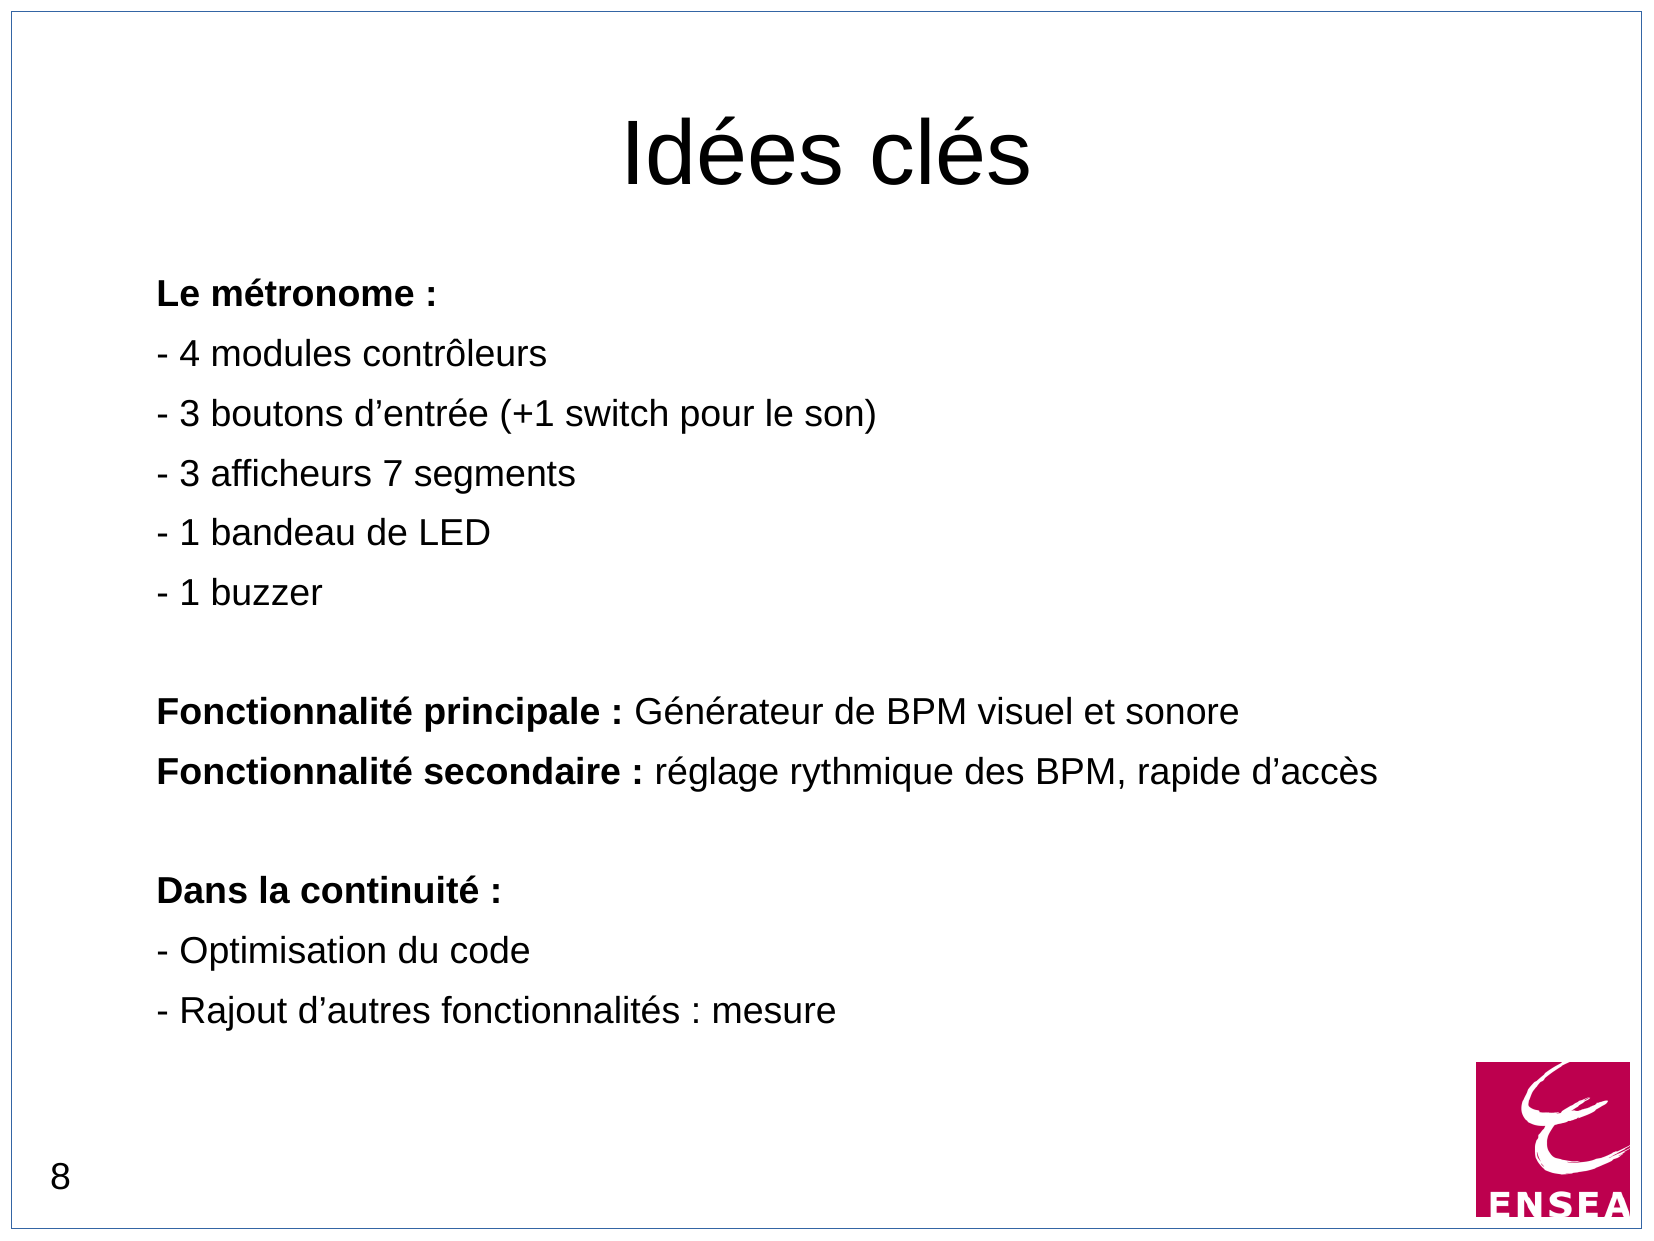

# Idées clés
Le métronome :
- 4 modules contrôleurs
- 3 boutons d’entrée (+1 switch pour le son)
- 3 afficheurs 7 segments
- 1 bandeau de LED
- 1 buzzer
Fonctionnalité principale : Générateur de BPM visuel et sonore
Fonctionnalité secondaire : réglage rythmique des BPM, rapide d’accès
Dans la continuité :
- Optimisation du code
- Rajout d’autres fonctionnalités : mesure
8